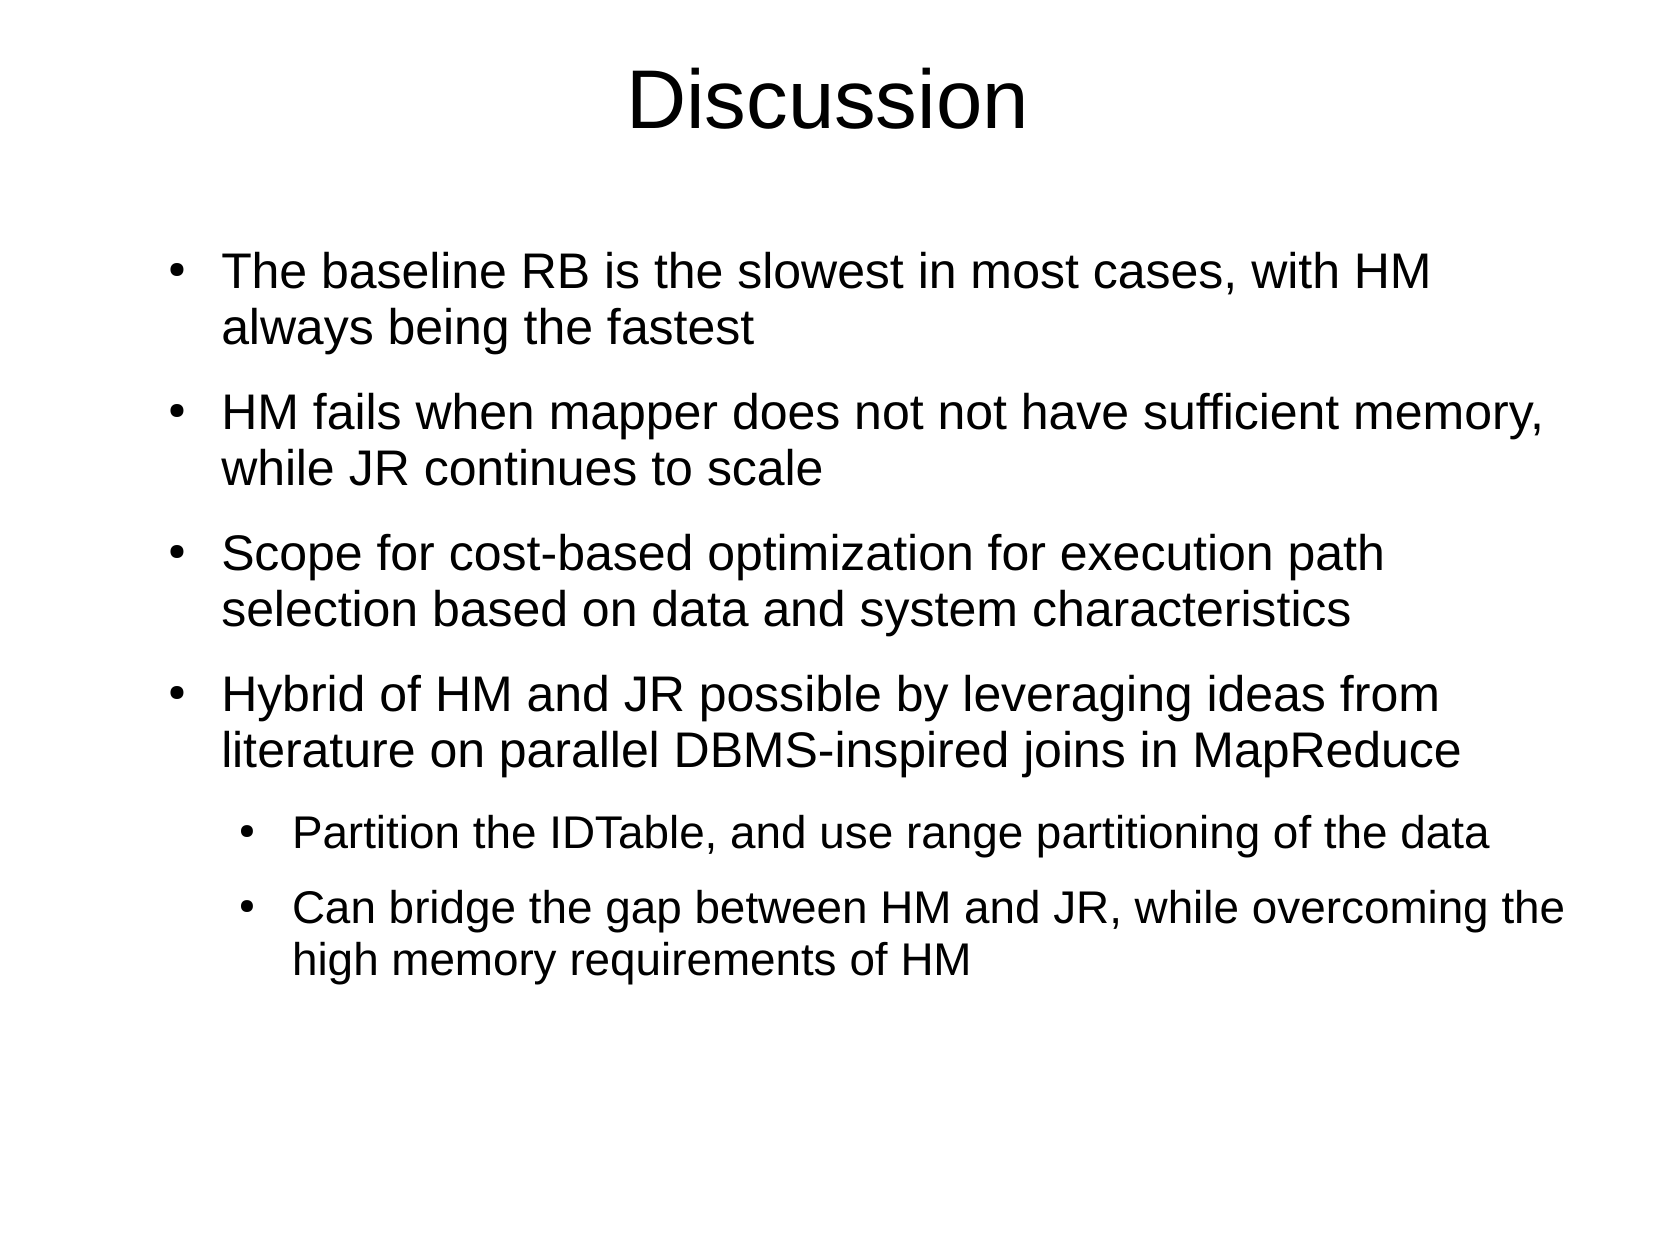

# Discussion
The baseline RB is the slowest in most cases, with HM always being the fastest
HM fails when mapper does not not have sufficient memory, while JR continues to scale
Scope for cost-based optimization for execution path selection based on data and system characteristics
Hybrid of HM and JR possible by leveraging ideas from literature on parallel DBMS-inspired joins in MapReduce
Partition the IDTable, and use range partitioning of the data
Can bridge the gap between HM and JR, while overcoming the high memory requirements of HM